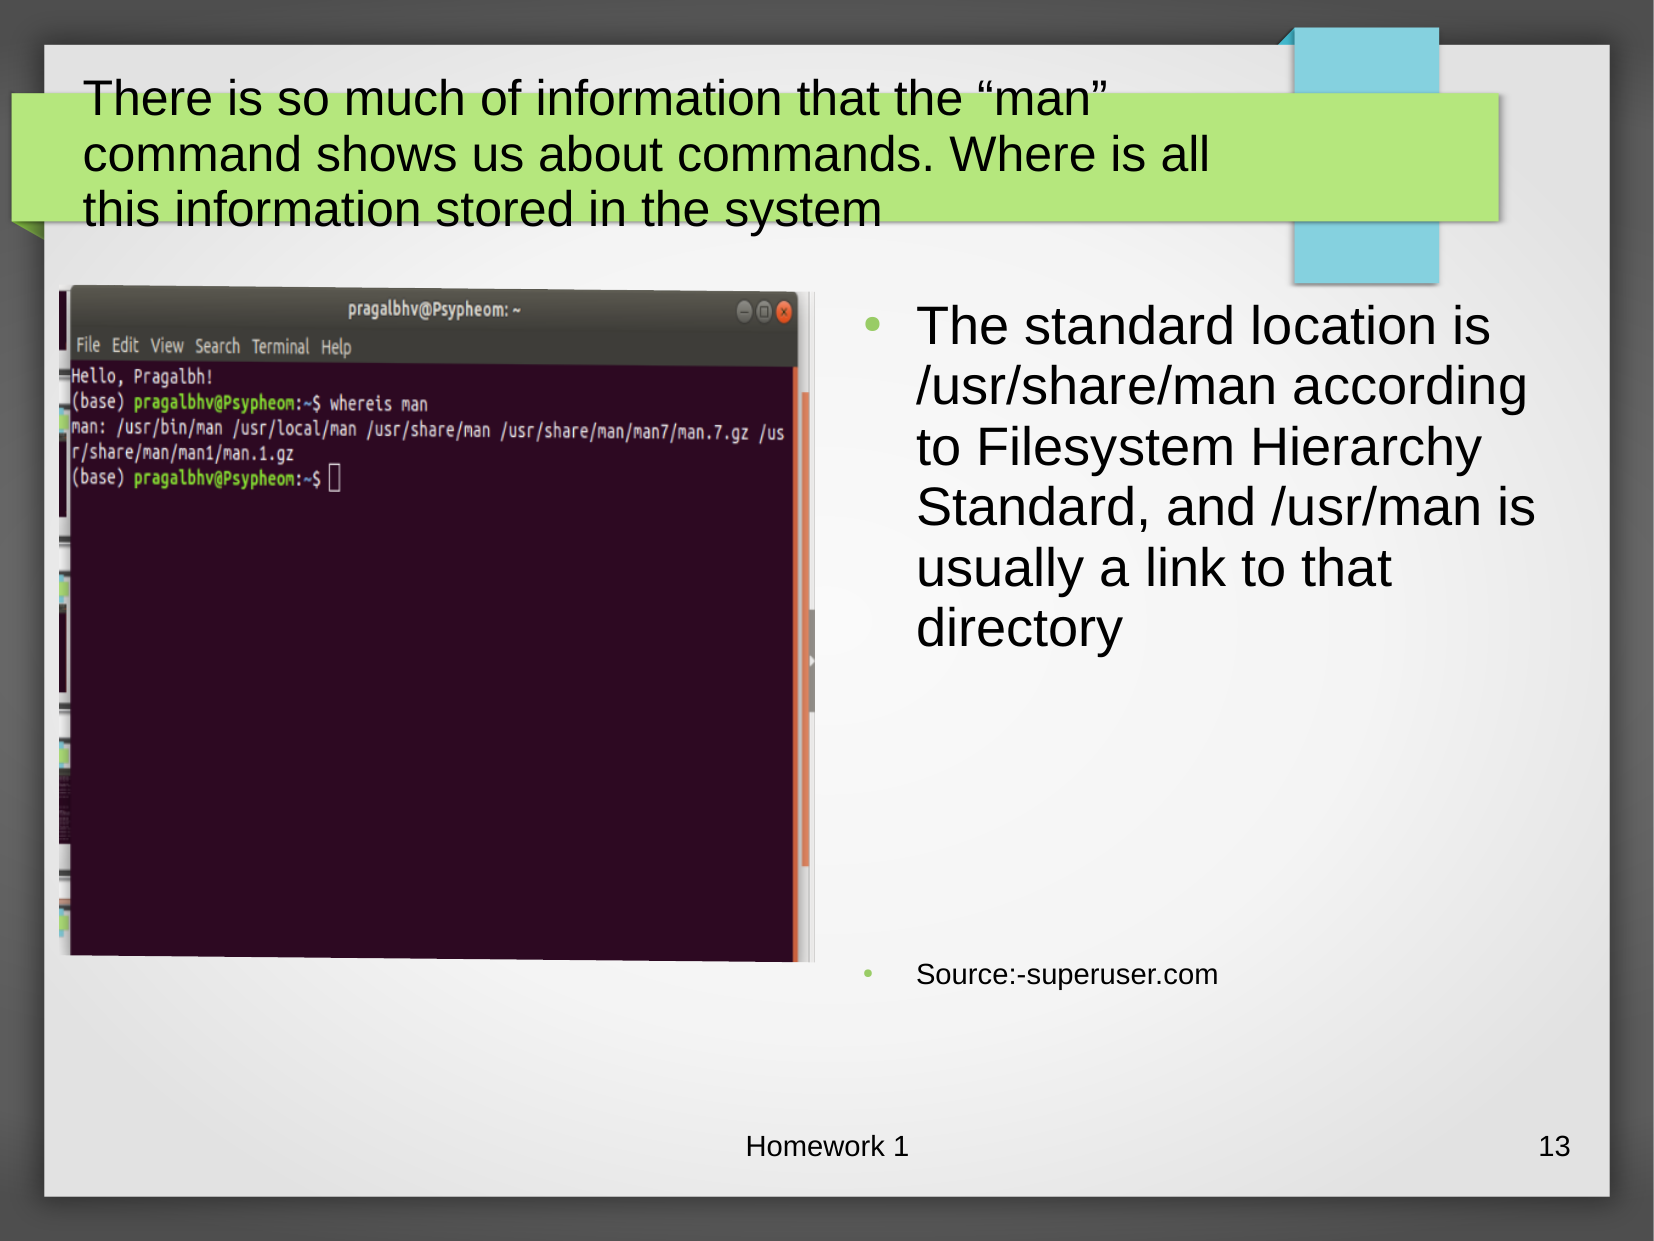

# There is so much of information that the “man” command shows us about commands. Where is all this information stored in the system
The standard location is /usr/share/man according to Filesystem Hierarchy Standard, and /usr/man is usually a link to that directory
Source:-superuser.com
Homework 1
13